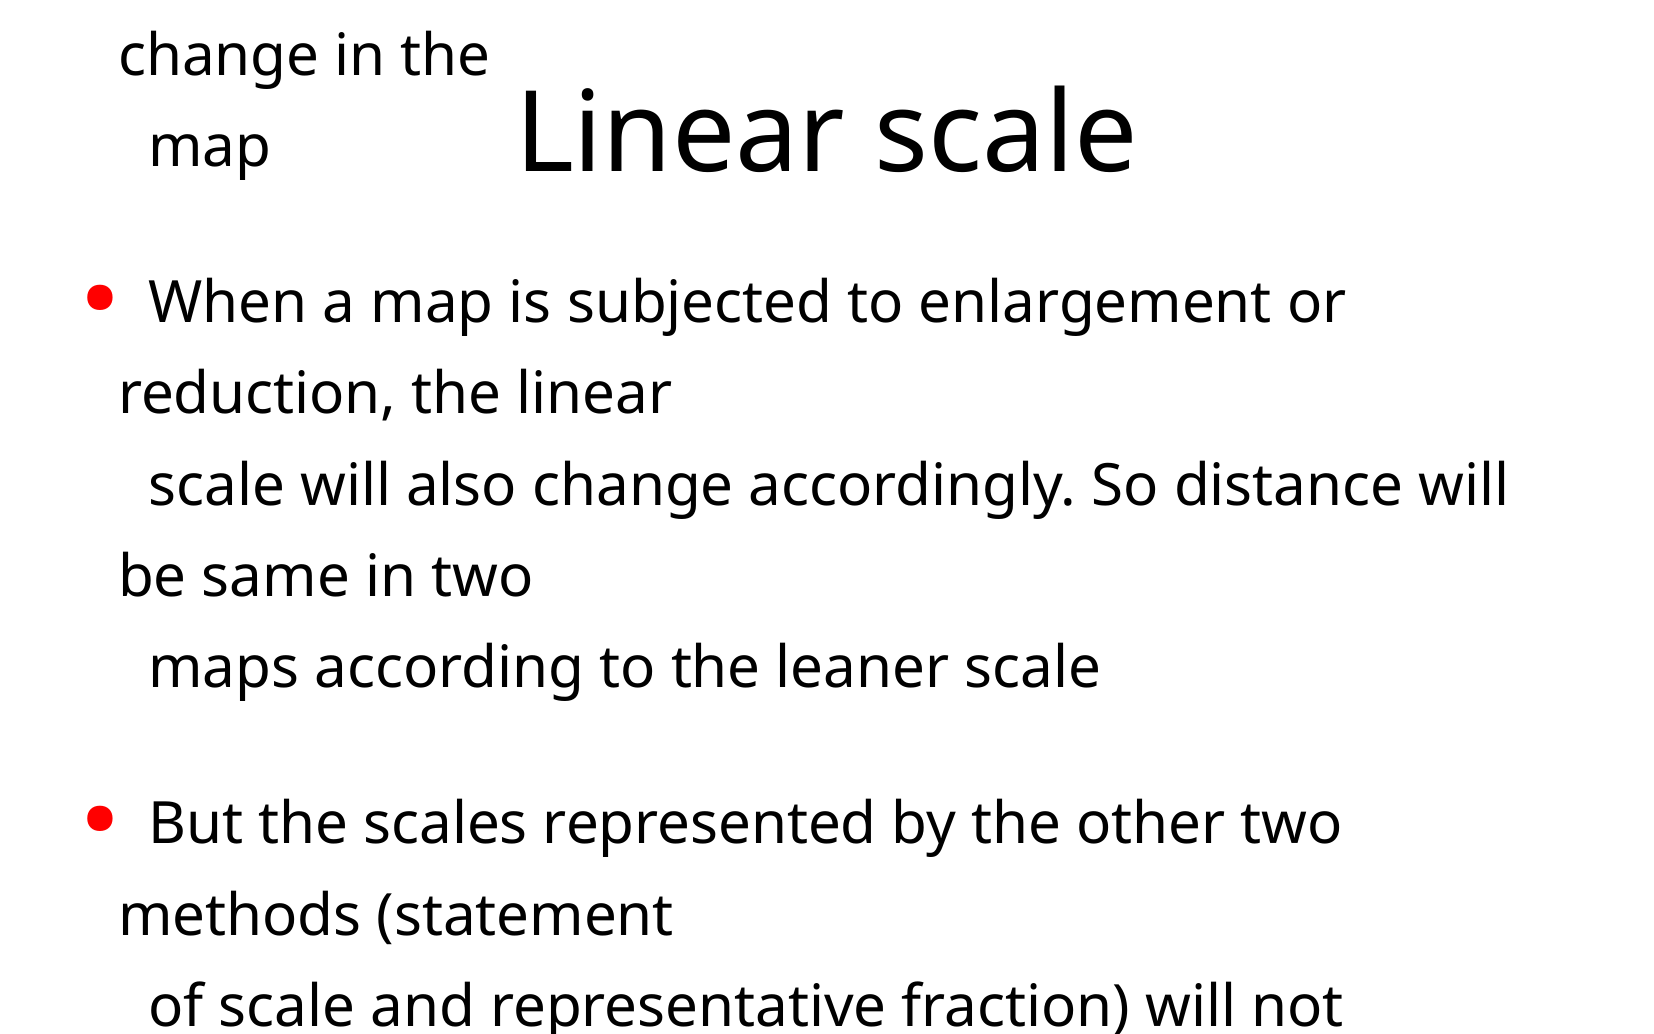

The linear scale will change in proportion with the change in the
 map
 When a map is subjected to enlargement or reduction, the linear
 scale will also change accordingly. So distance will be same in two
 maps according to the leaner scale
 But the scales represented by the other two methods (statement
 of scale and representative fraction) will not changed in accordance
 with the change in the map
# Linear scale